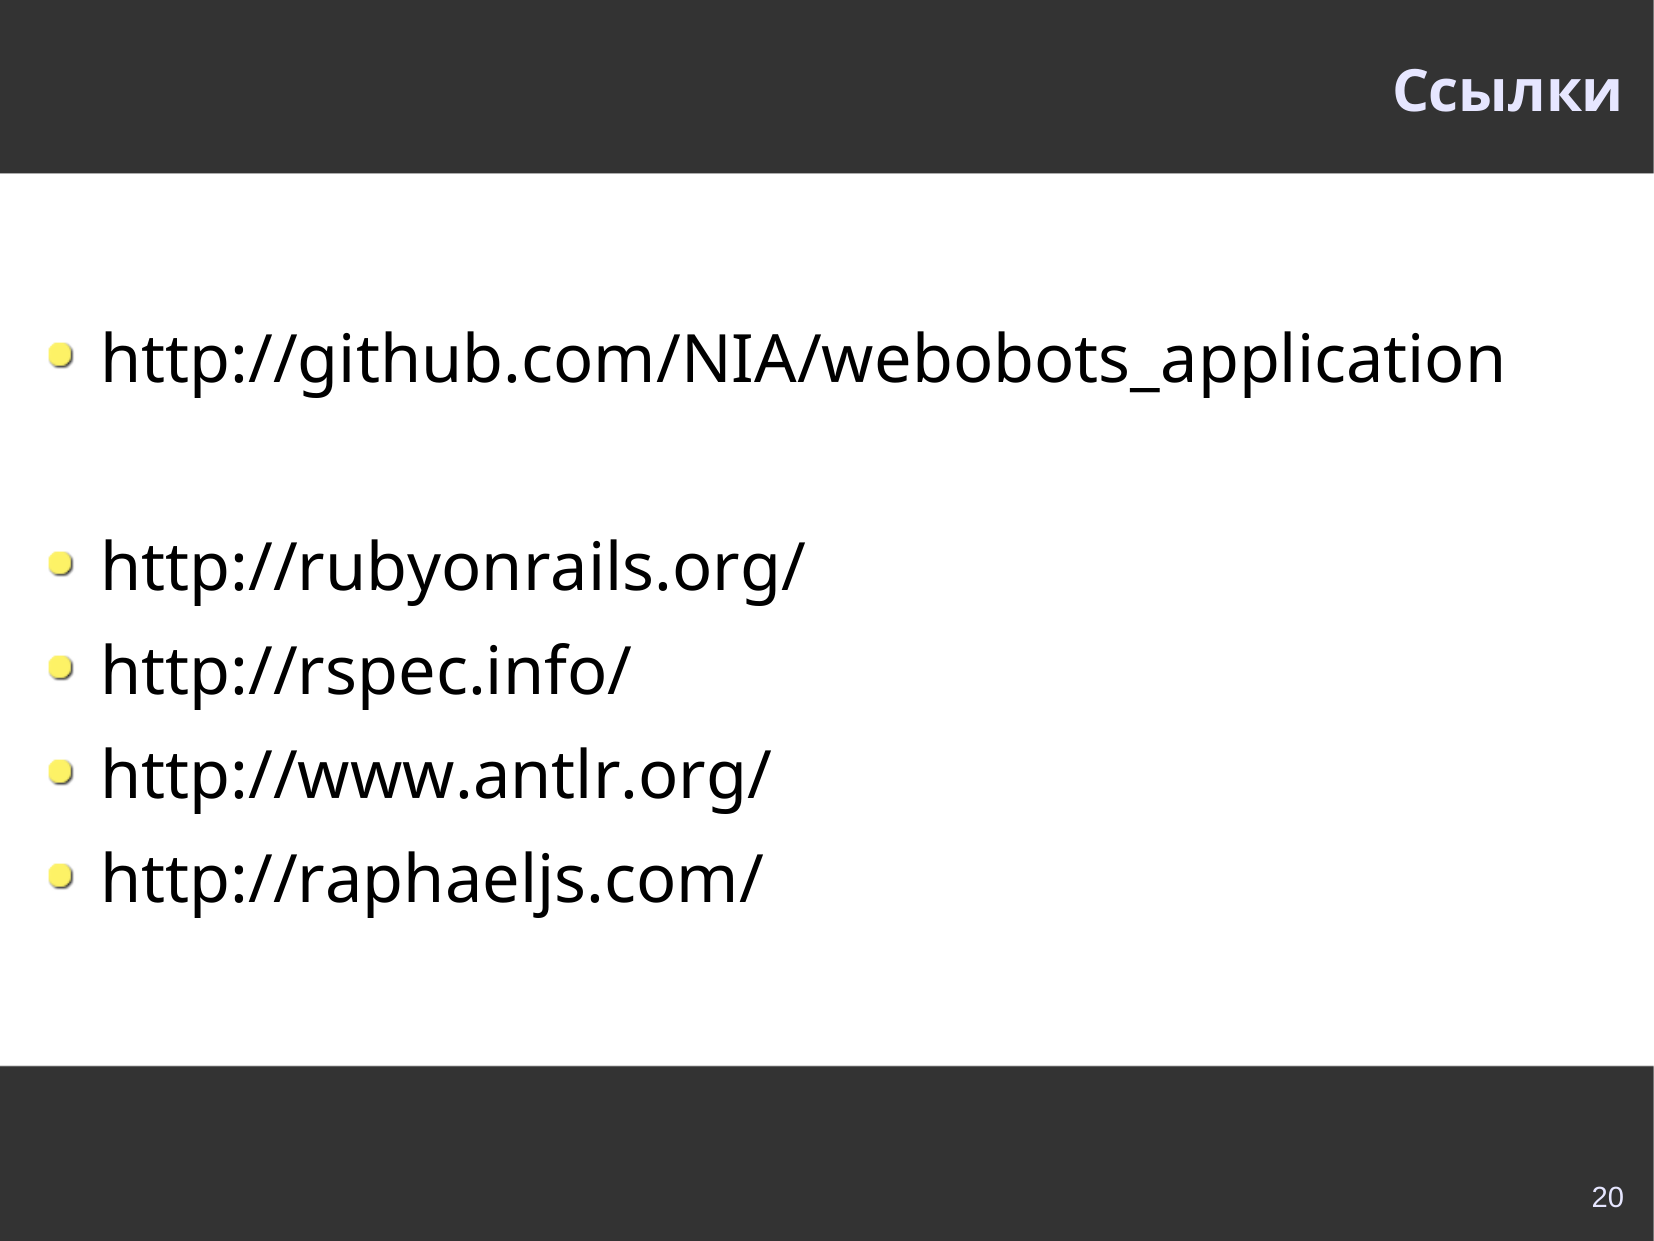

# Ссылки
http://github.com/NIA/webobots_application
http://rubyonrails.org/
http://rspec.info/
http://www.antlr.org/
http://raphaeljs.com/
20